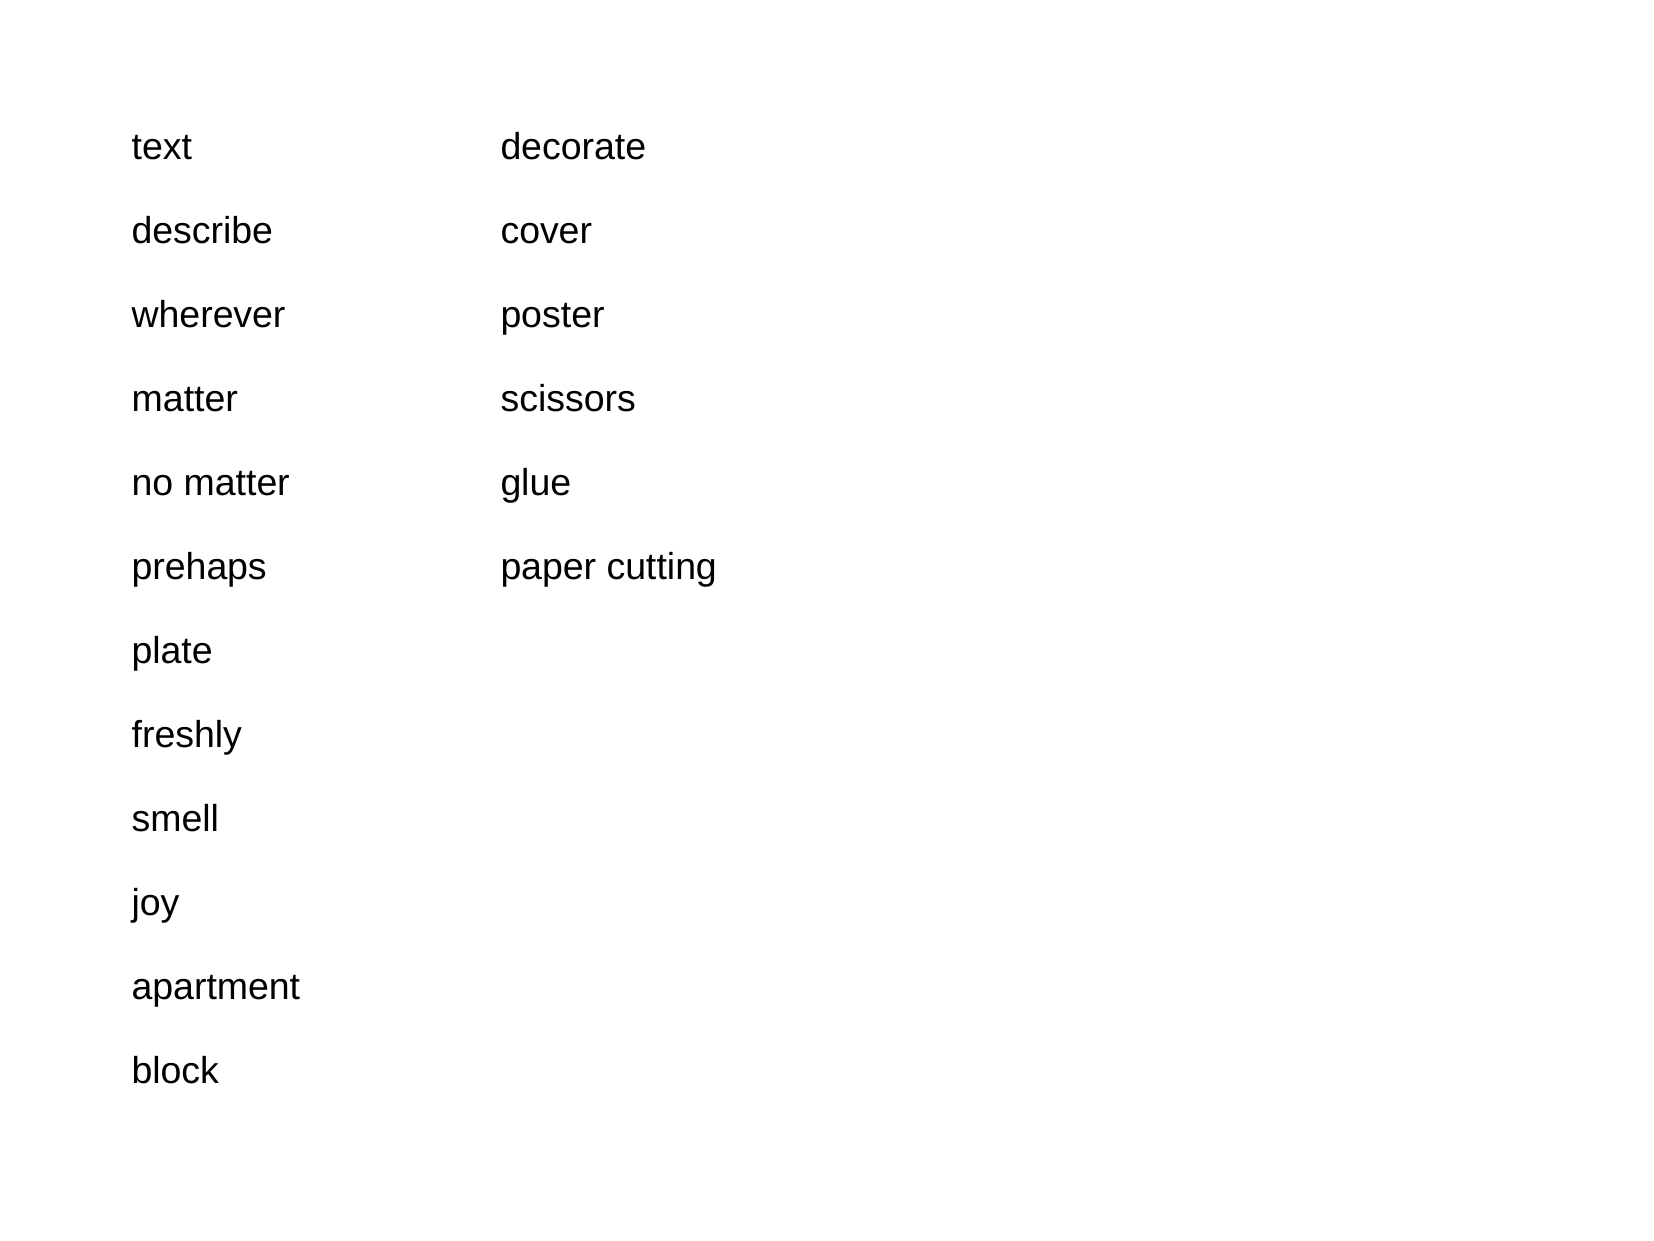

text					decorate
describe				cover
wherever			poster
matter				scissors
no matter			glue
prehaps				paper cutting
plate
freshly
smell
joy
apartment
block